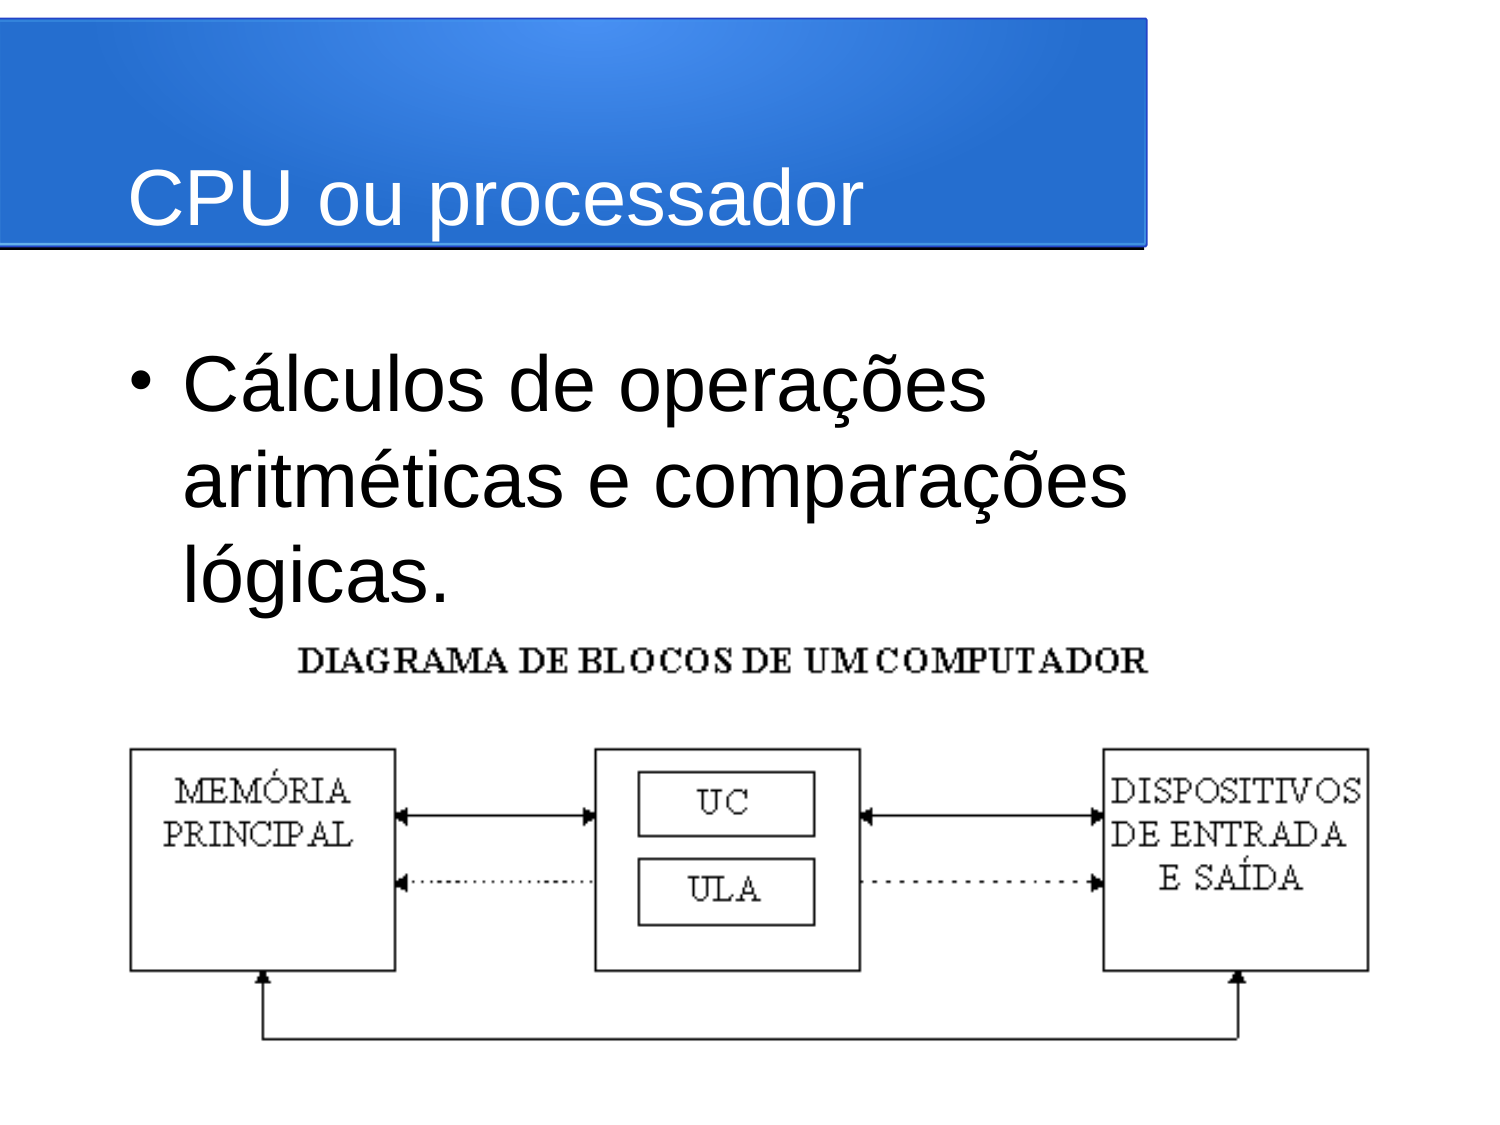

# CPU ou processador
Cálculos de operações aritméticas e comparações lógicas.